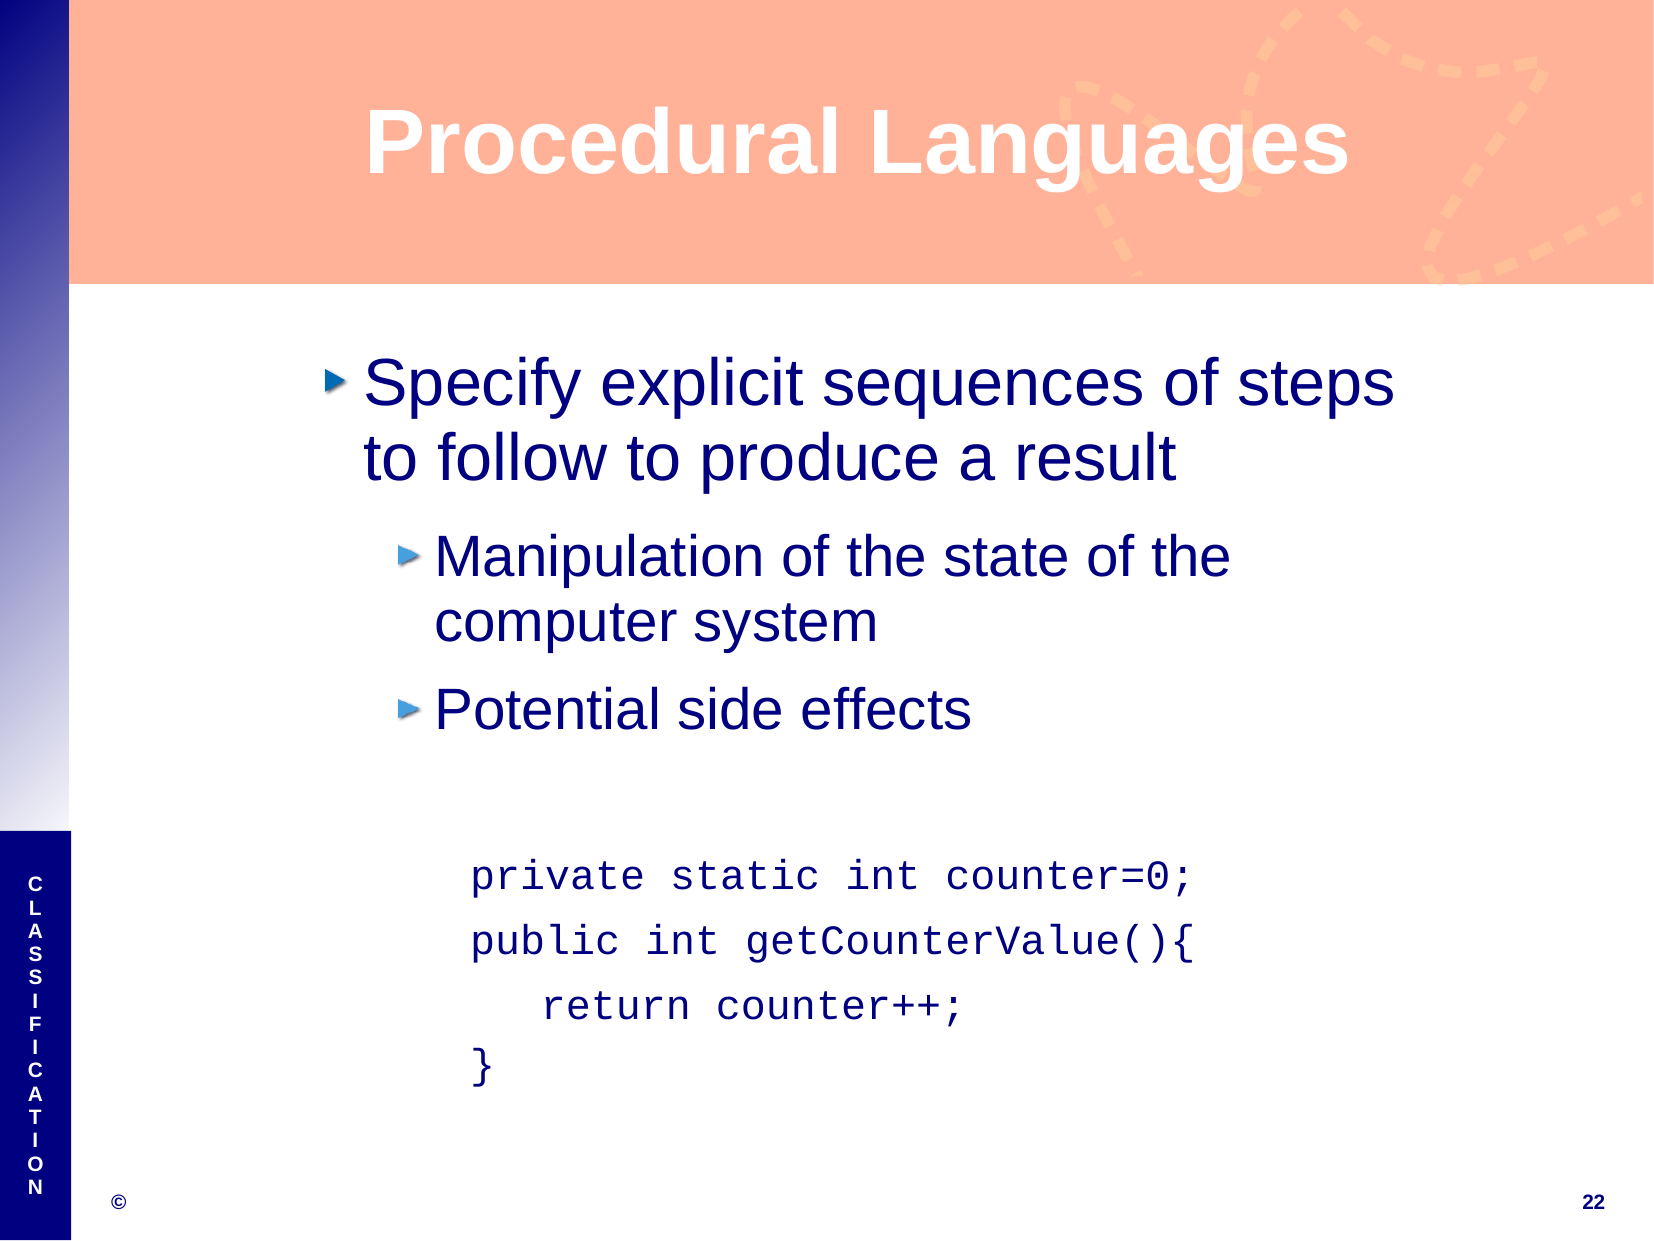

# Procedural Languages
Specify explicit sequences of steps to follow to produce a result
Manipulation of the state of the computer system
Potential side effects
private static int counter=0;
public int getCounterValue(){
return counter++;
}
C
L
A
S
S
I
F
I
C
A
T
I
O
N